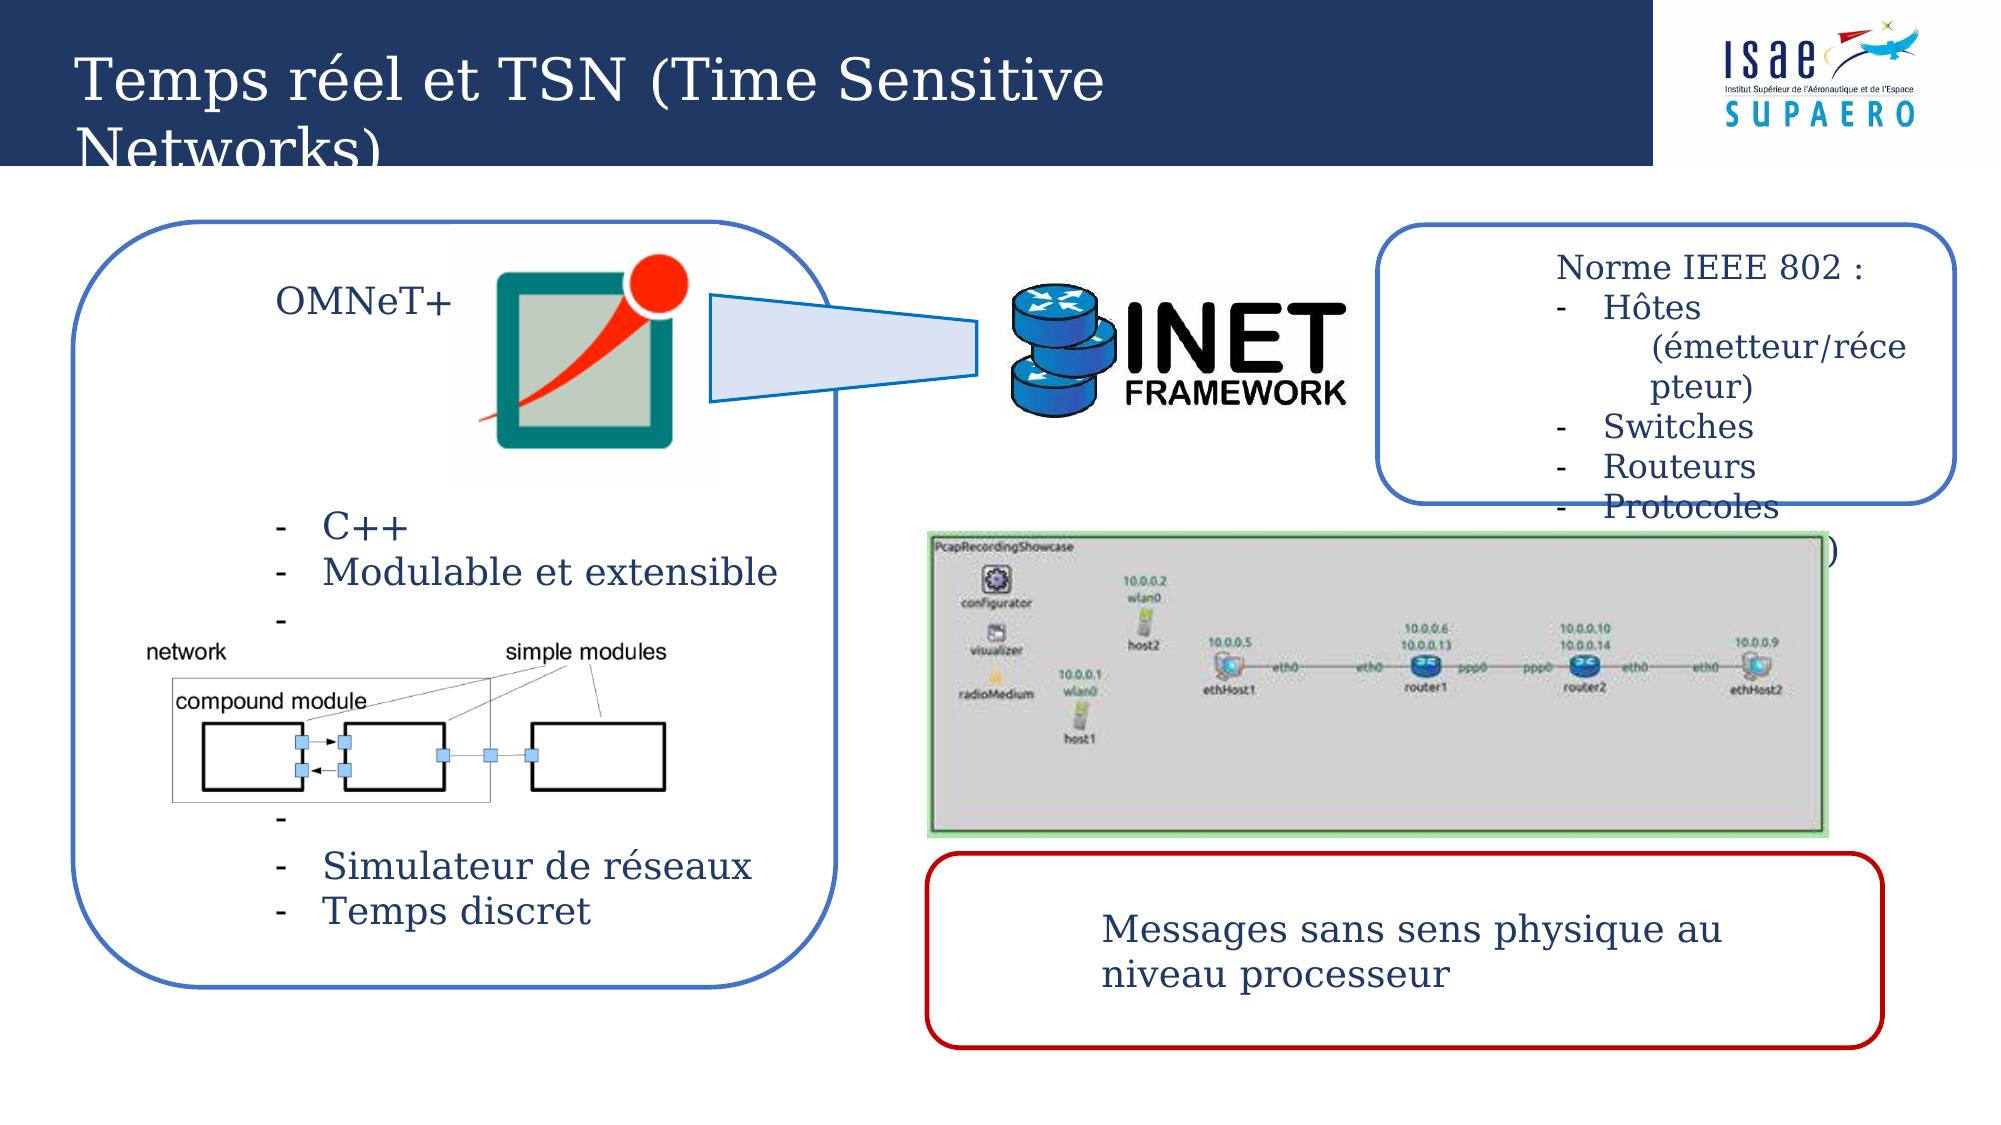

Temps réel et TSN (Time Sensitive Networks)
OMNeT++ :
C++
Modulable et extensible
Simulateur de réseaux
Temps discret
Norme IEEE 802 :
Hôtes (émetteur/récepteur)
Switches
Routeurs
Protocoles (UDP/TCP)
Messages sans sens physique au niveau processeur